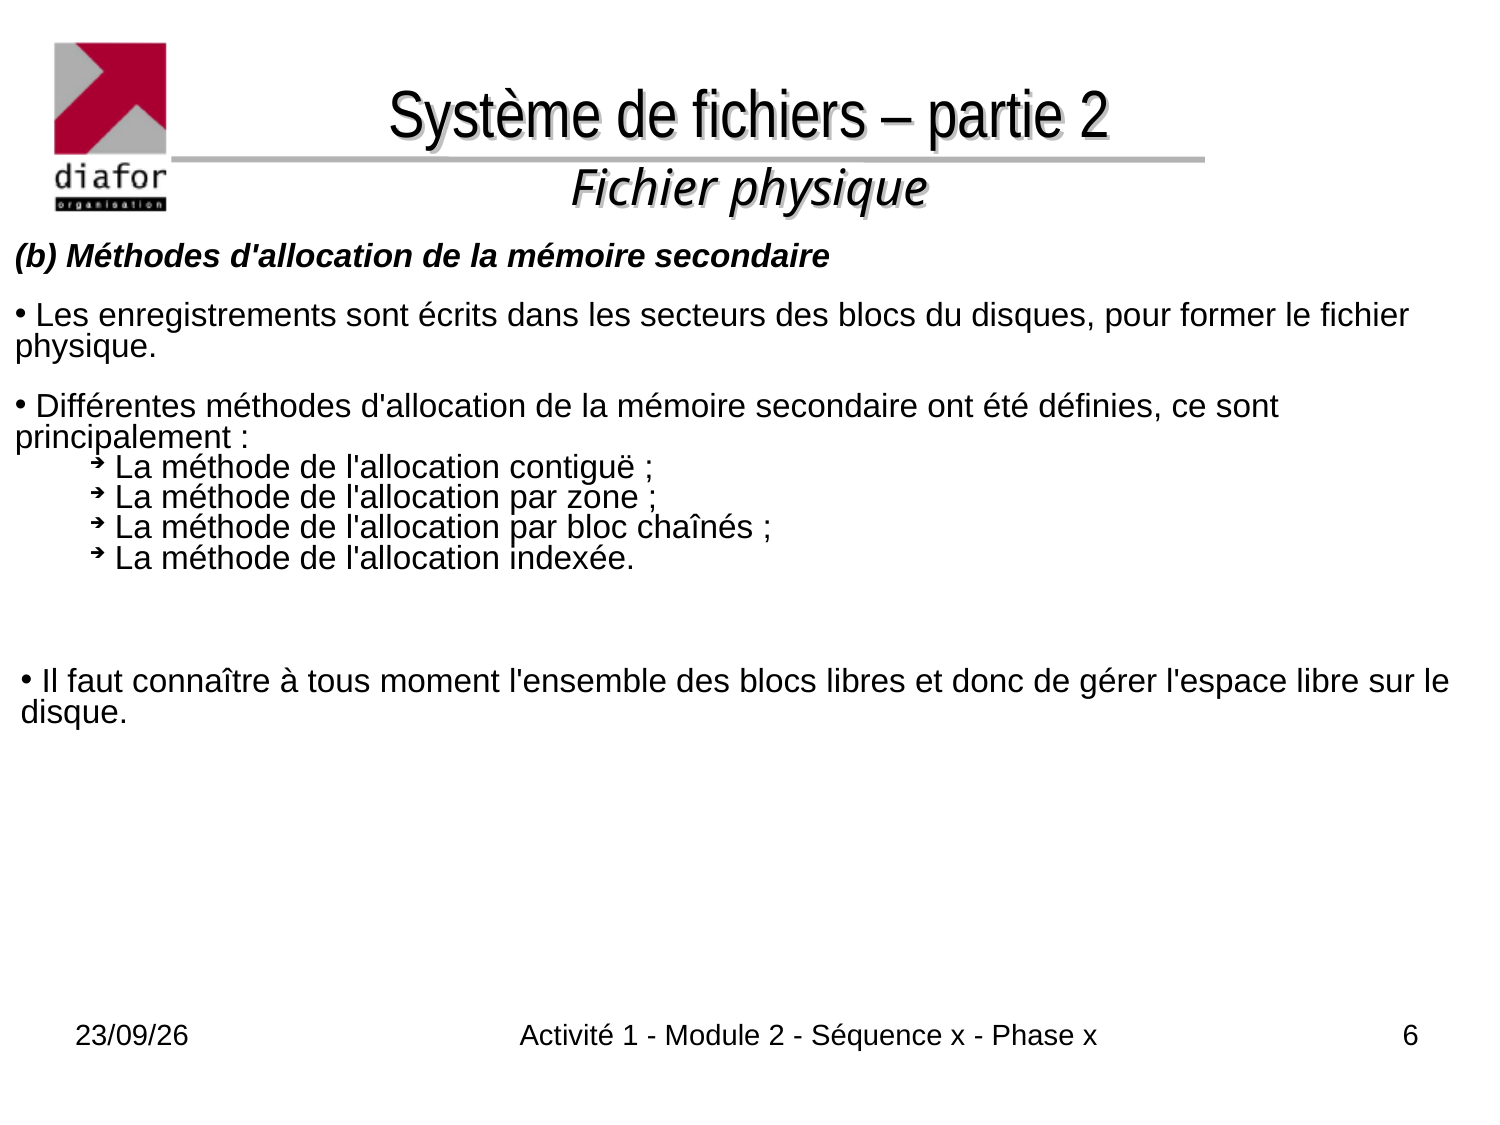

# Système de fichiers – partie 2 Fichier physique
(b) Méthodes d'allocation de la mémoire secondaire
 Les enregistrements sont écrits dans les secteurs des blocs du disques, pour former le fichier
physique.
 Différentes méthodes d'allocation de la mémoire secondaire ont été définies, ce sont
principalement :
 La méthode de l'allocation contiguë ;
 La méthode de l'allocation par zone ;
 La méthode de l'allocation par bloc chaînés ;
 La méthode de l'allocation indexée.
 Il faut connaître à tous moment l'ensemble des blocs libres et donc de gérer l'espace libre sur le disque.
Activité 1 - Module 2 - Séquence x - Phase x
6